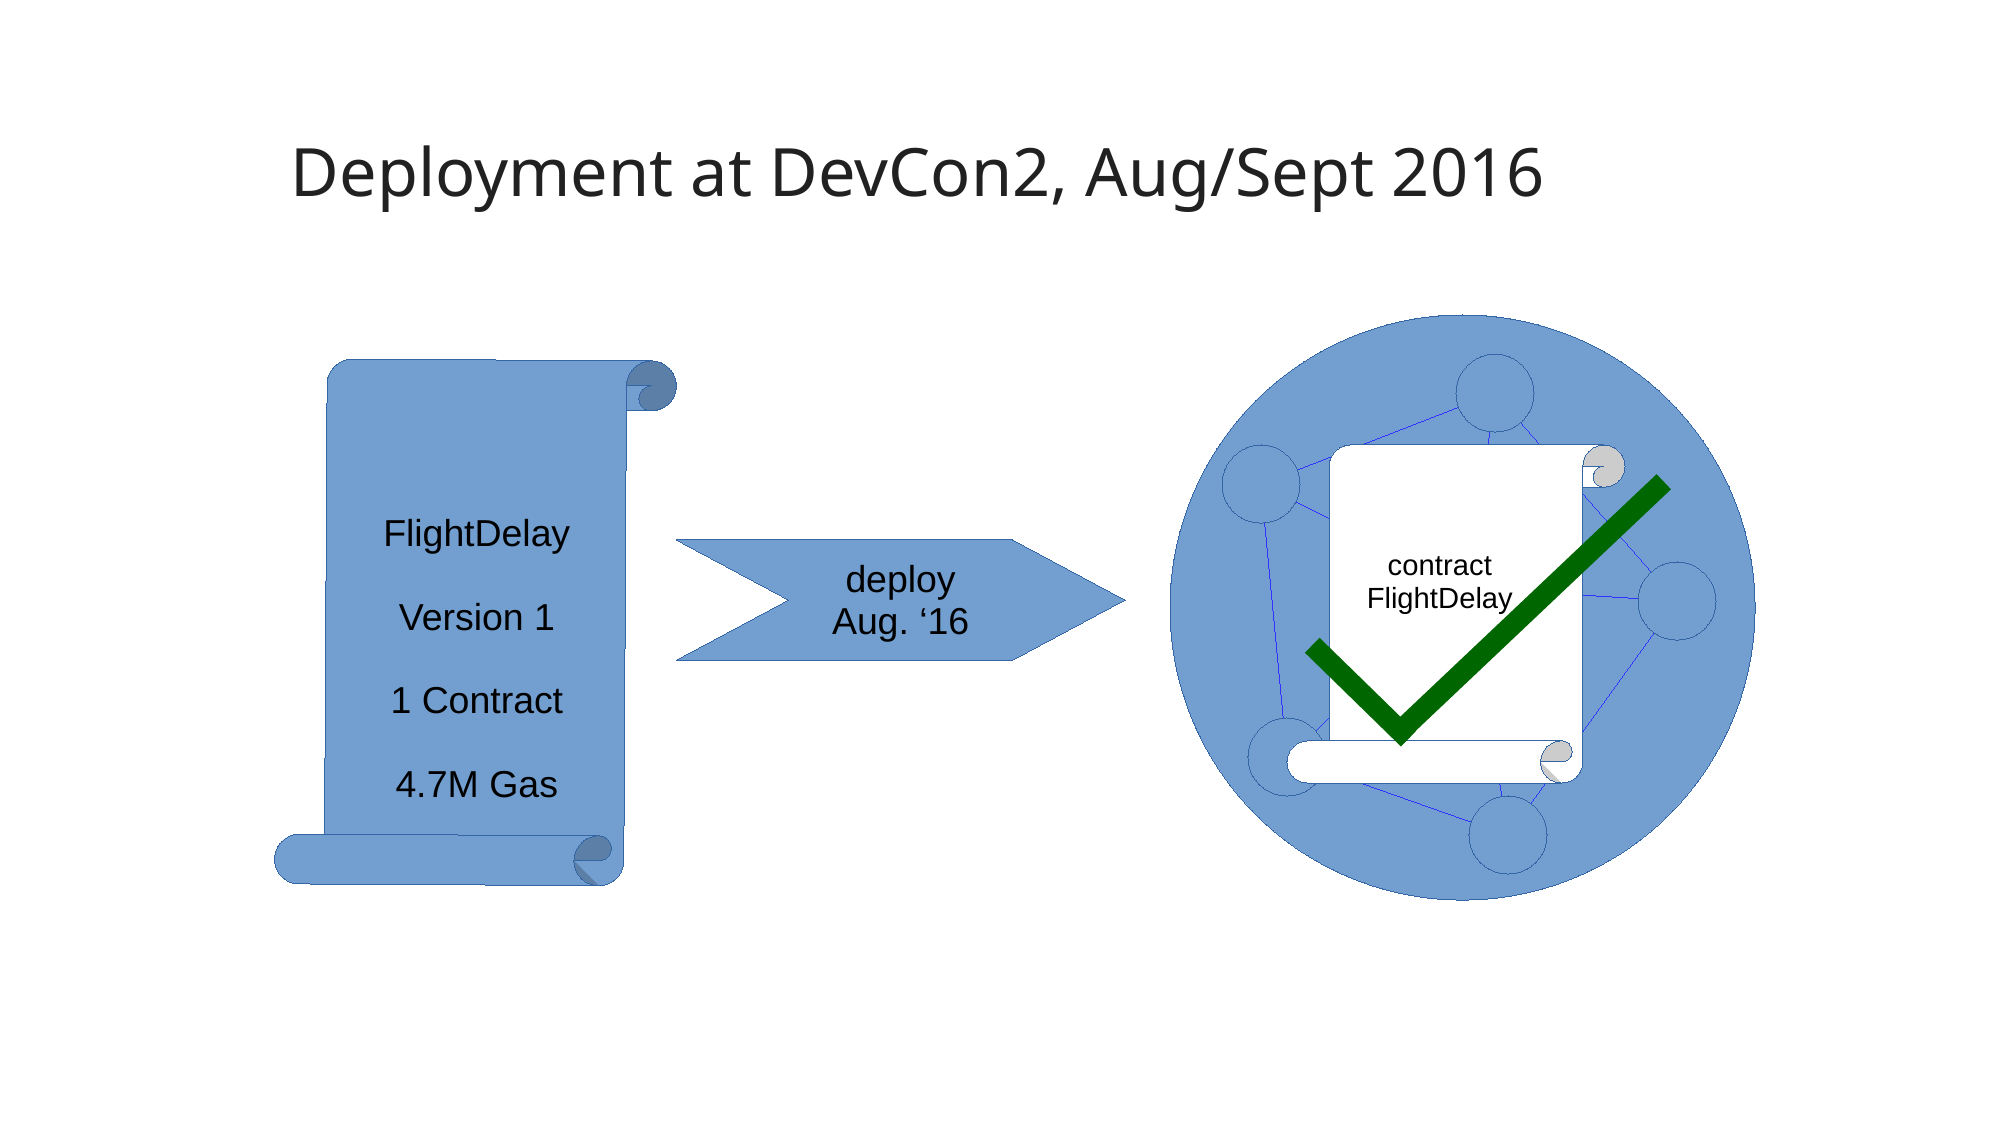

Deployment at DevCon2, Aug/Sept 2016
contract
FlightDelay
FlightDelay
Version 1
1 Contract
4.7M Gas
deploy
Aug. ‘16